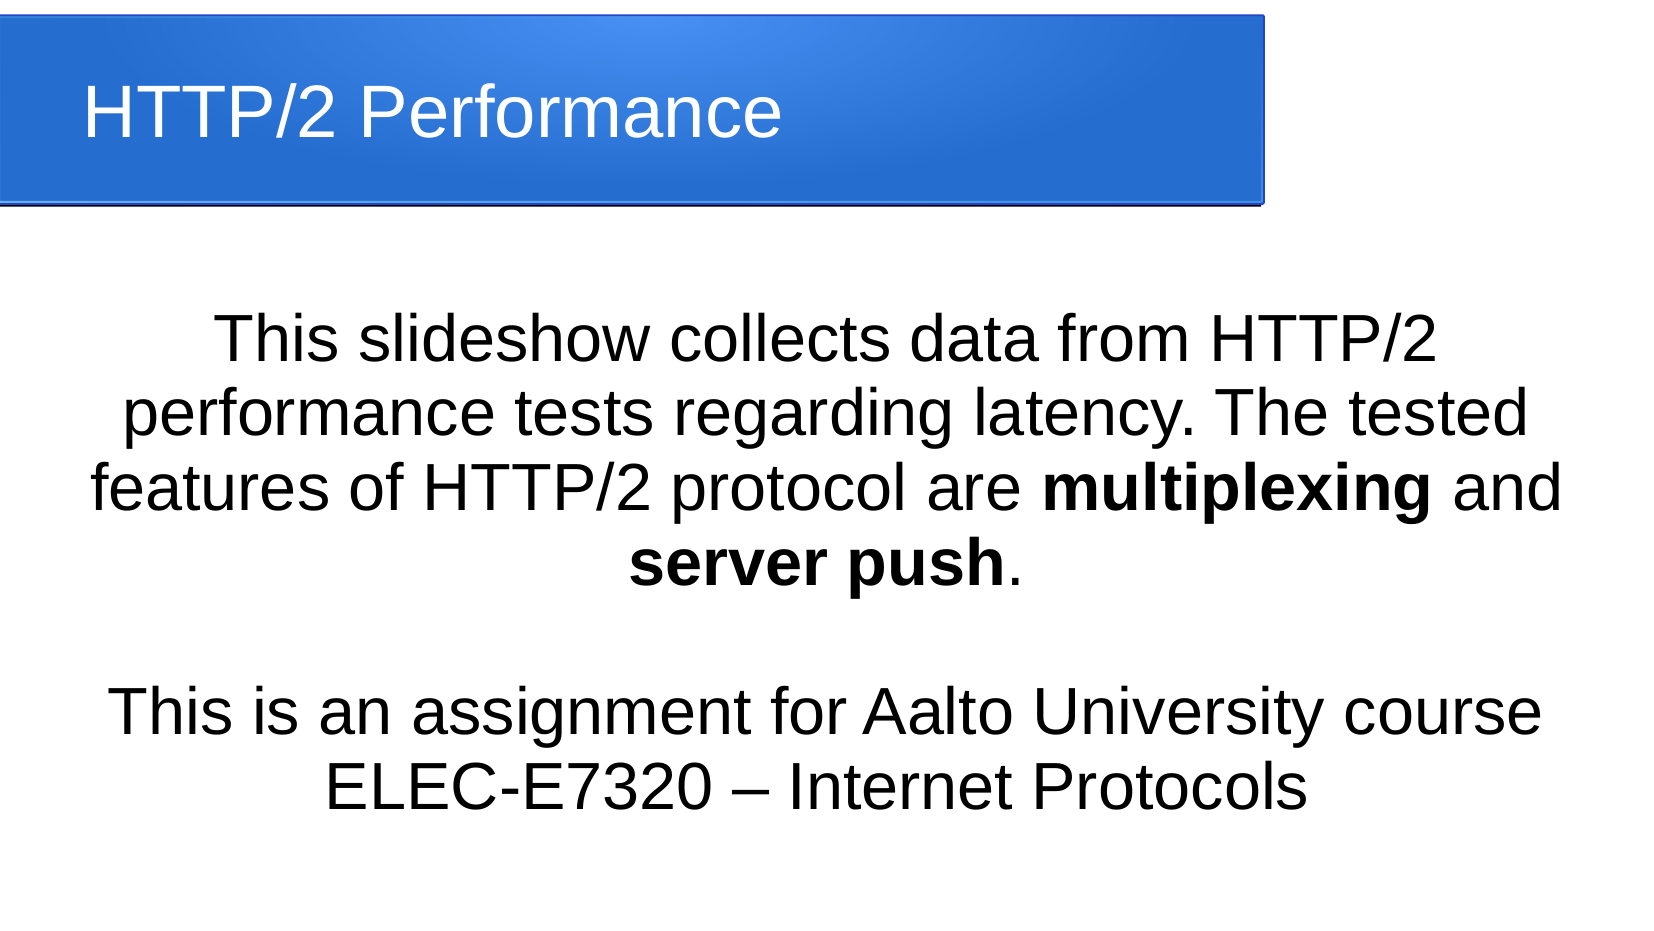

# HTTP/2 Performance
This slideshow collects data from HTTP/2 performance tests regarding latency. The tested features of HTTP/2 protocol are multiplexing and server push.
This is an assignment for Aalto University course ELEC-E7320 – Internet Protocols